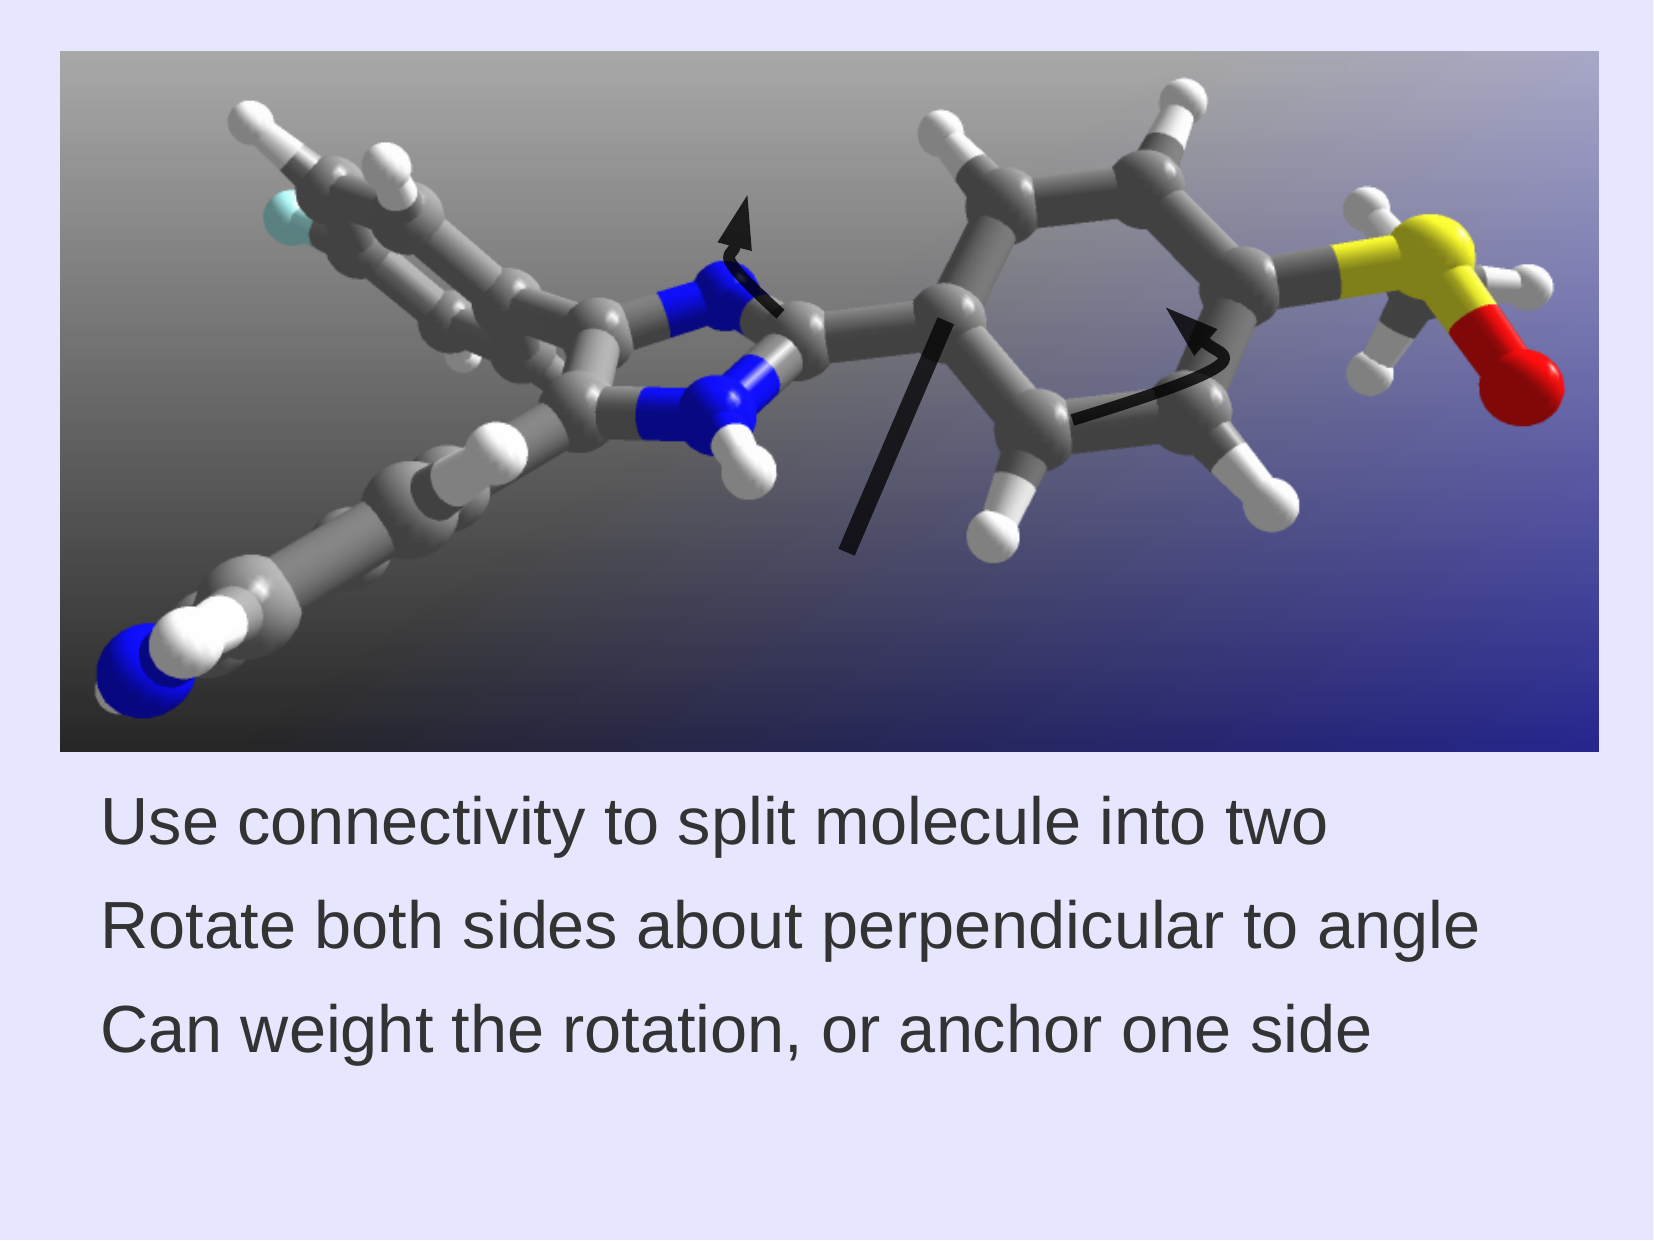

# Use connectivity to split molecule into two
Rotate both sides about perpendicular to angle
Can weight the rotation, or anchor one side